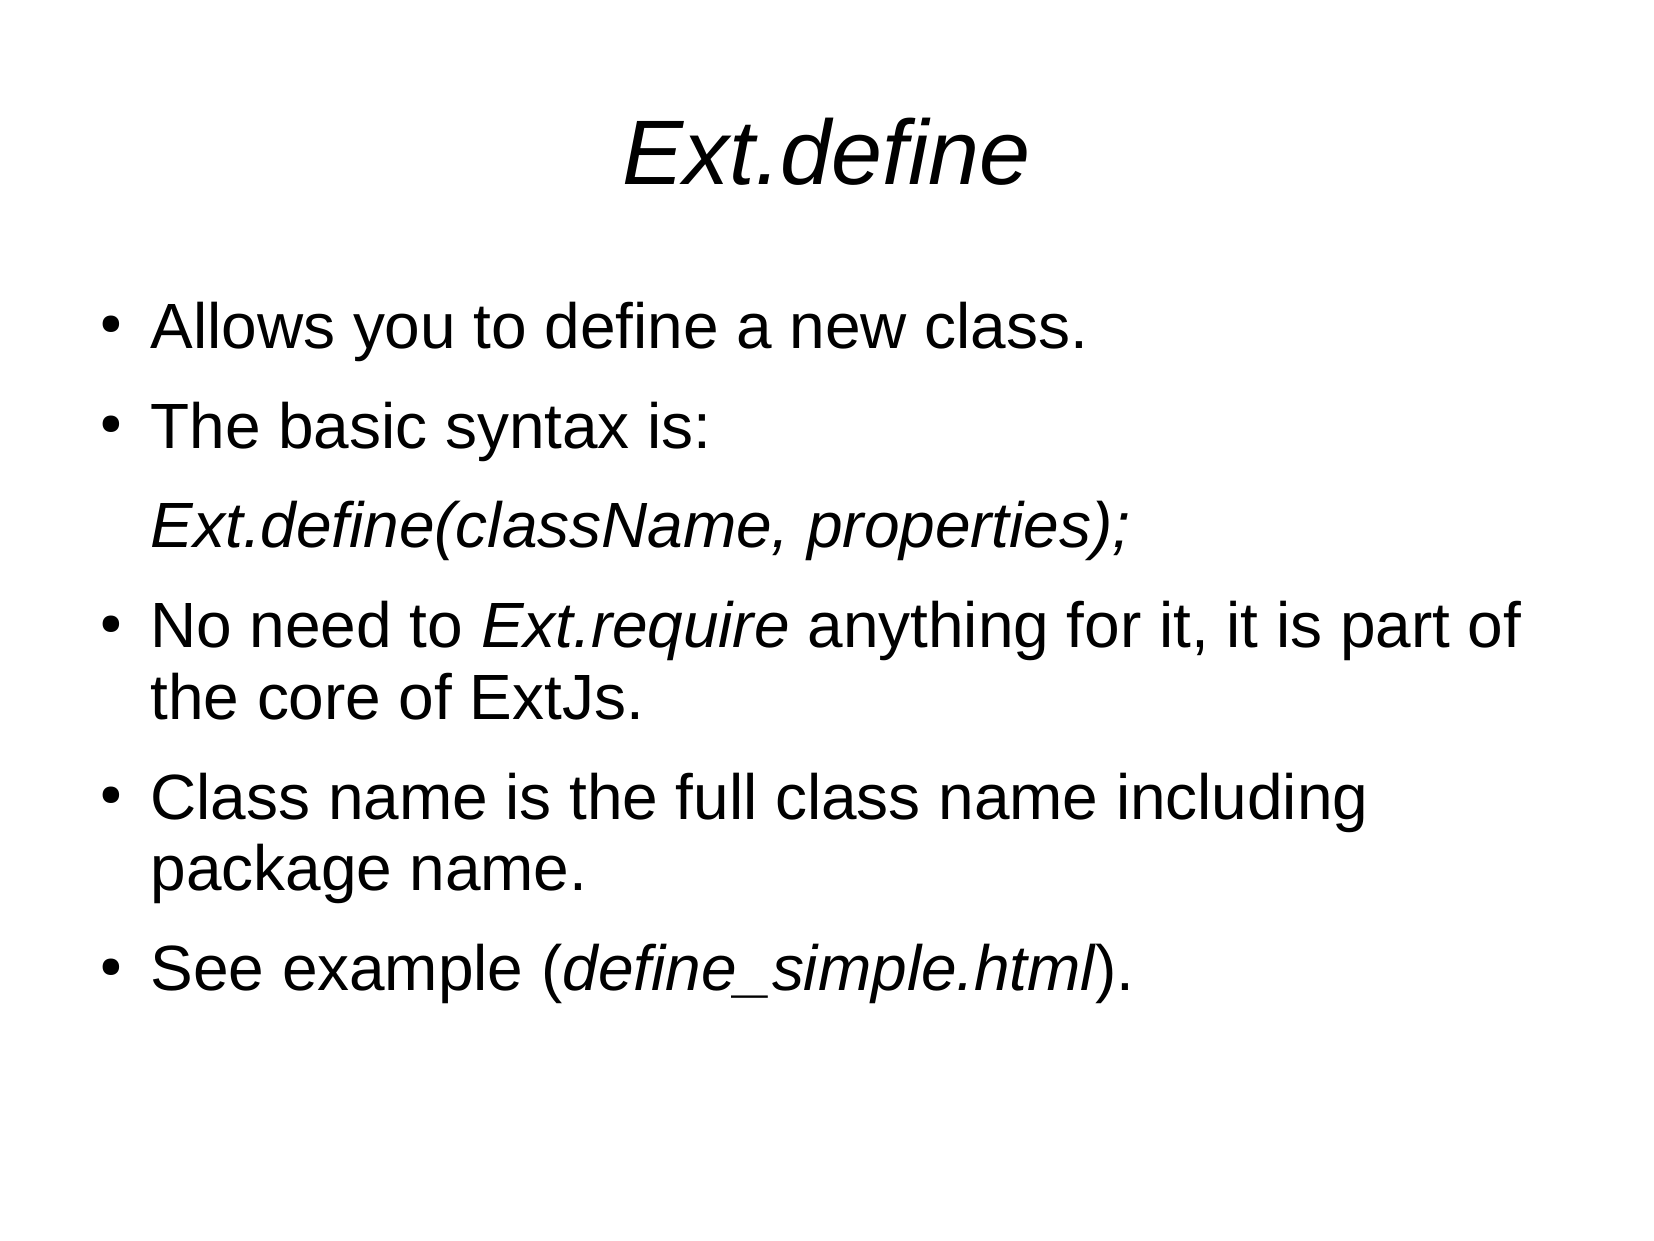

# Ext.define
Allows you to define a new class.
The basic syntax is:
Ext.define(className, properties);
No need to Ext.require anything for it, it is part of the core of ExtJs.
Class name is the full class name including package name.
See example (define_simple.html).